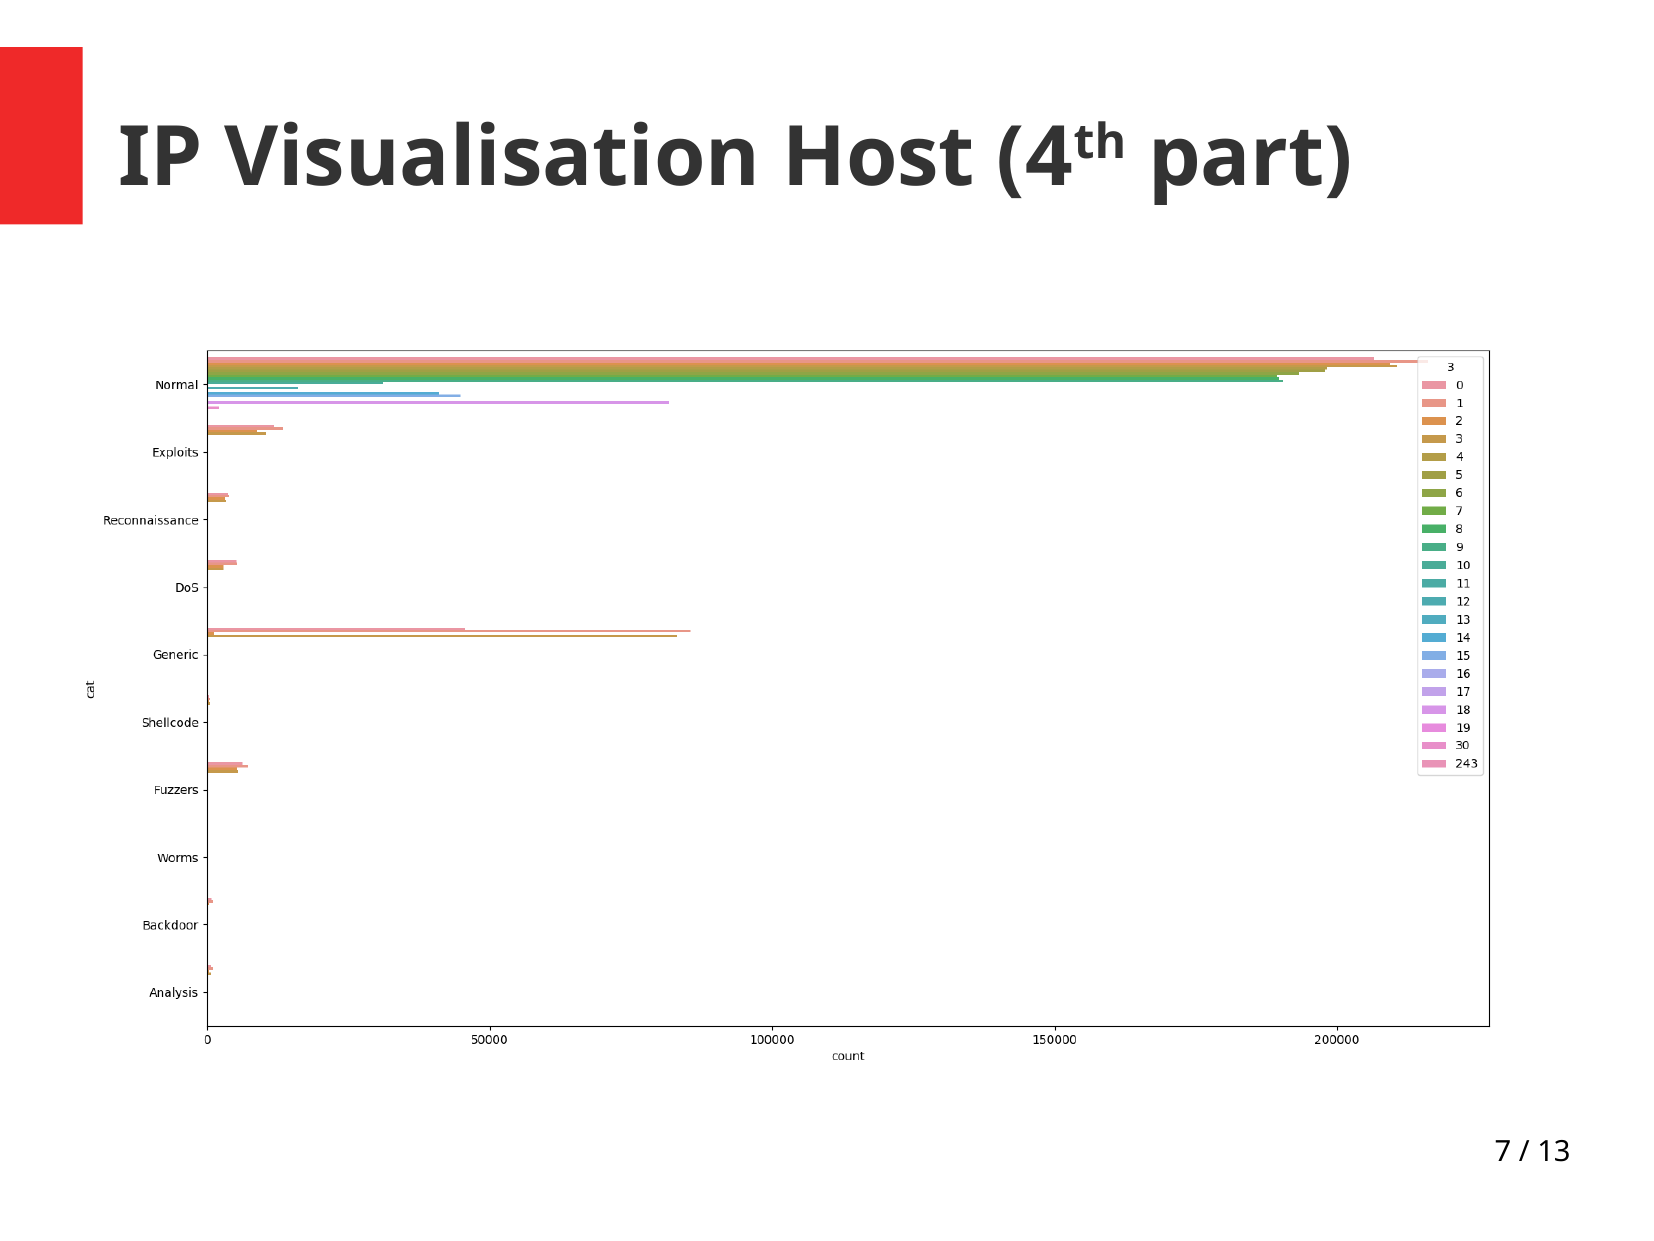

# IP Visualisation Host (4th part)
7